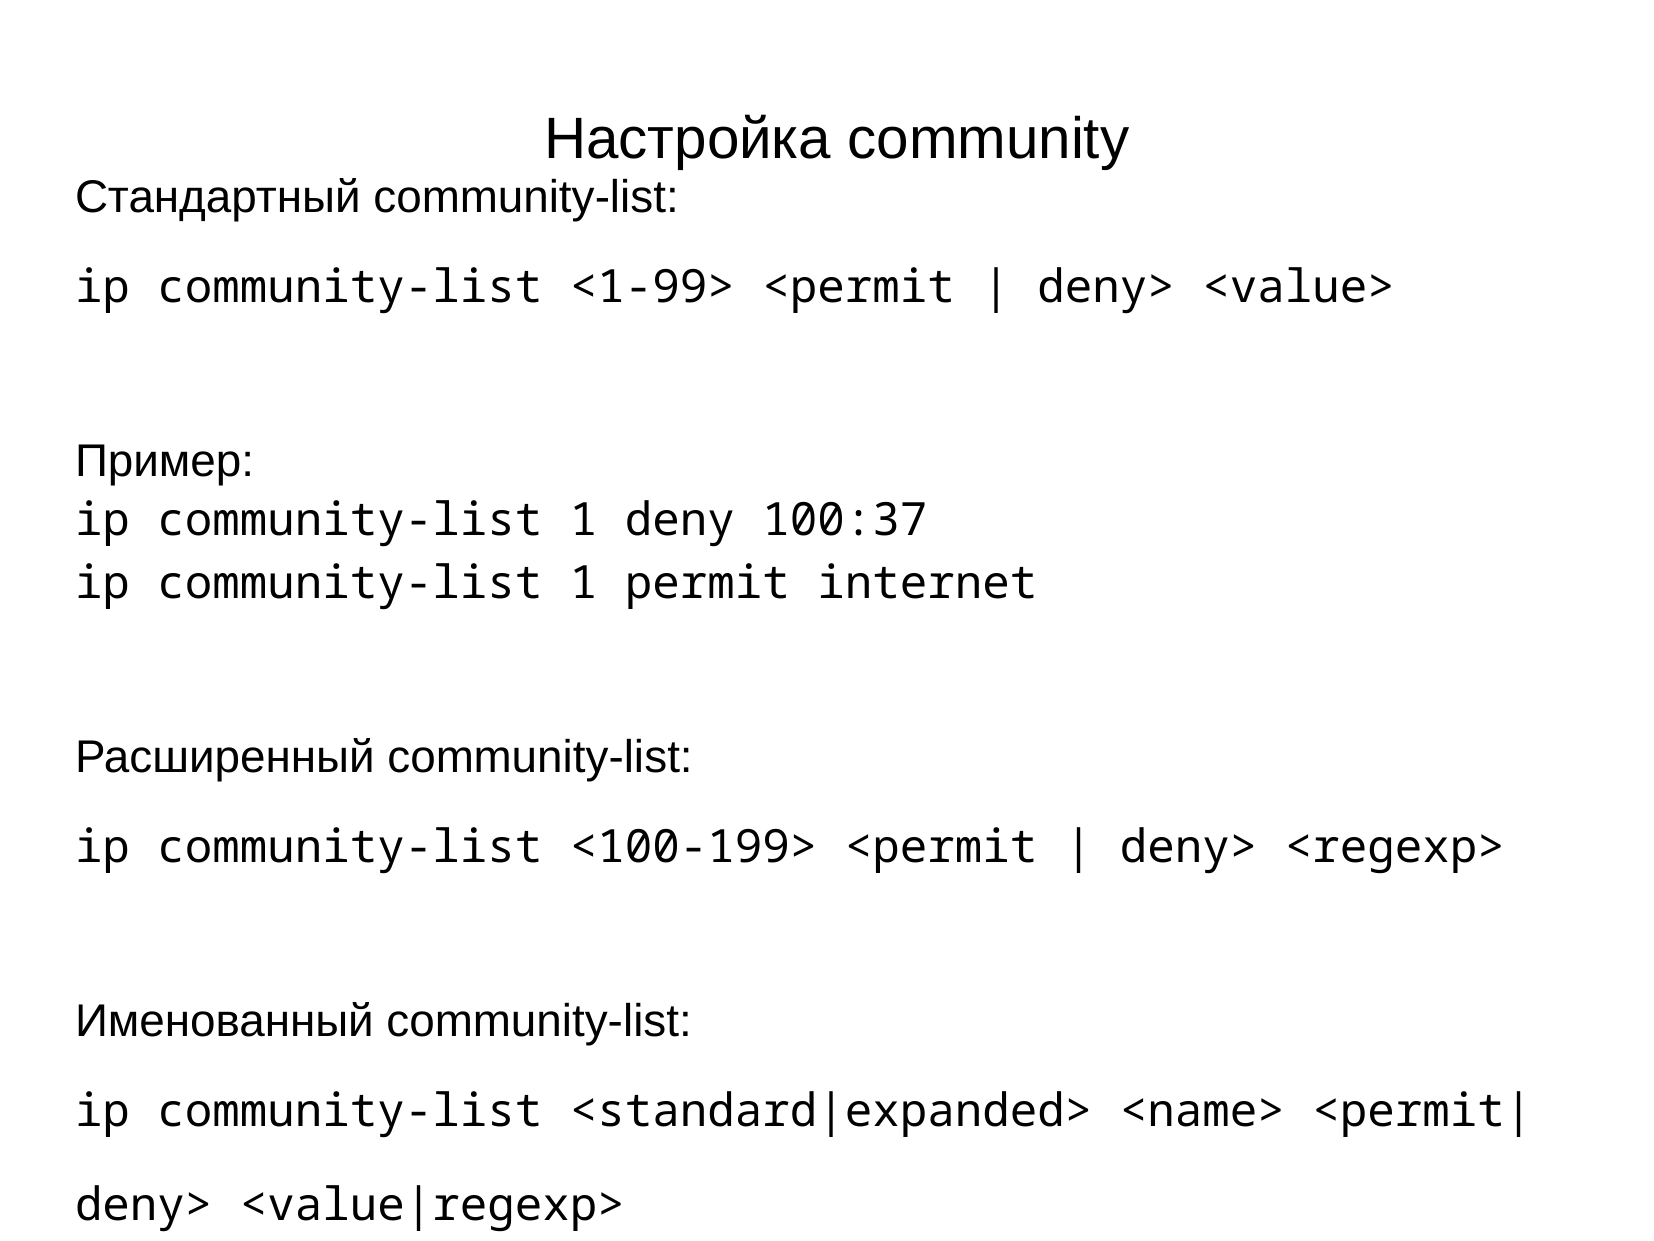

Настройка community
# Стандартный community-list:
ip community-list <1-99> <permit | deny> <value>
Пример:
ip community-list 1 deny 100:37
ip community-list 1 permit internet
Расширенный community-list:
ip community-list <100-199> <permit | deny> <regexp>
Именованный community-list:
ip community-list <standard|expanded> <name> <permit|deny> <value|regexp>